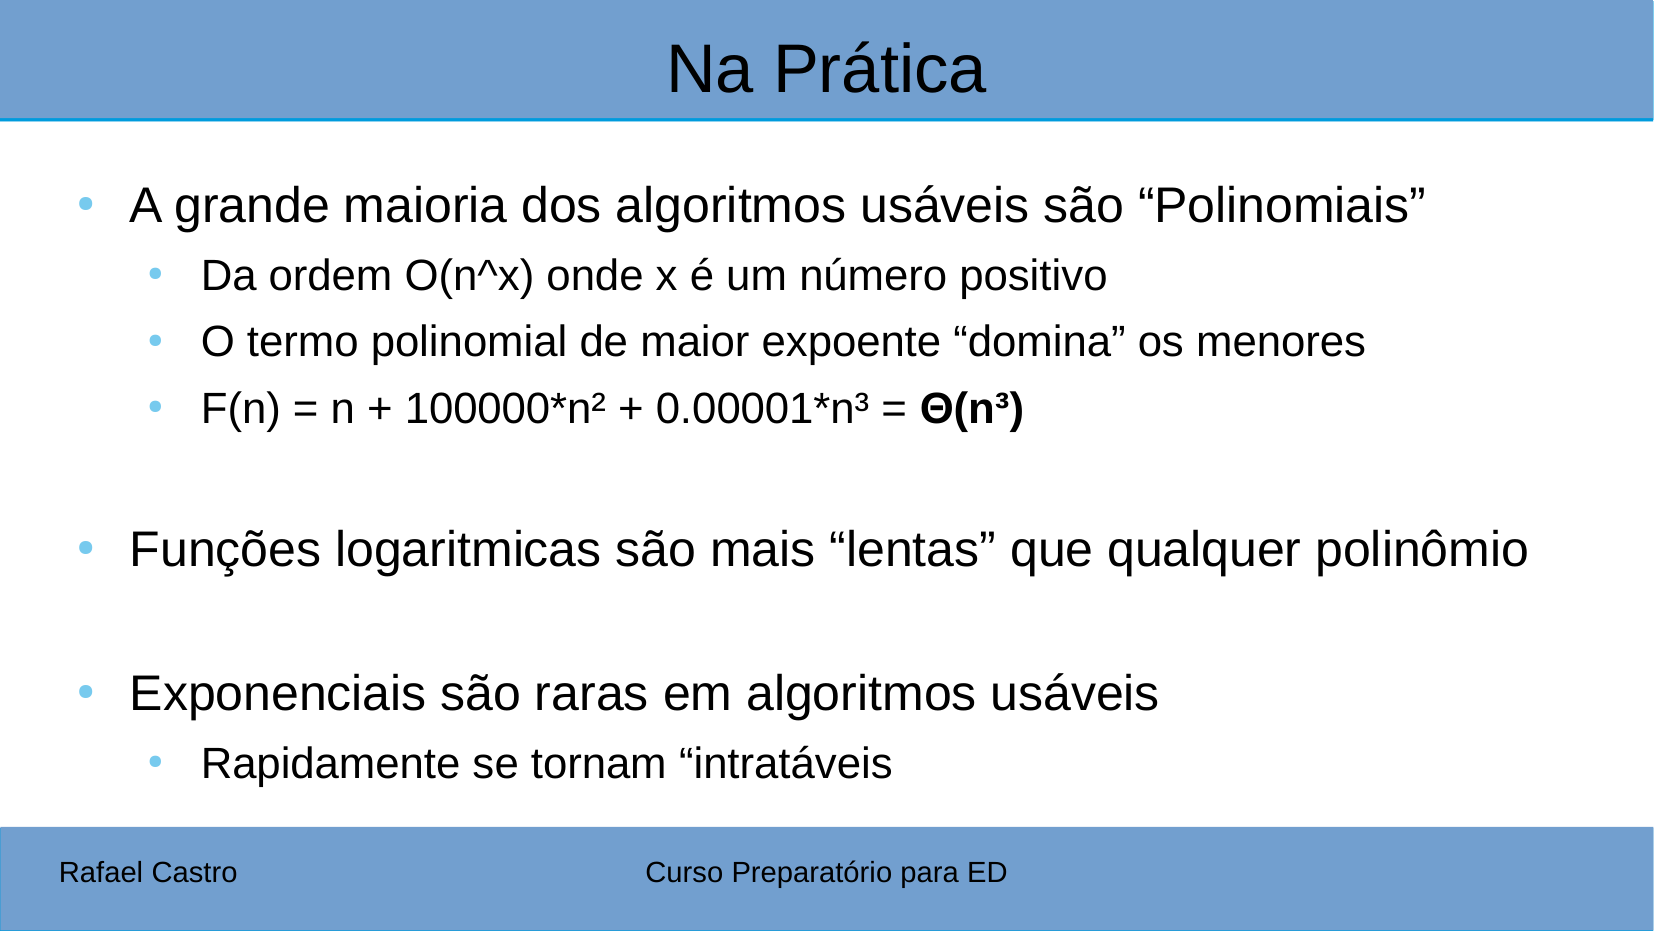

# Na Prática
A grande maioria dos algoritmos usáveis são “Polinomiais”
Da ordem O(n^x) onde x é um número positivo
O termo polinomial de maior expoente “domina” os menores
F(n) = n + 100000*n² + 0.00001*n³ = Θ(n³)
Funções logaritmicas são mais “lentas” que qualquer polinômio
Exponenciais são raras em algoritmos usáveis
Rapidamente se tornam “intratáveis
Curso Preparatório para ED